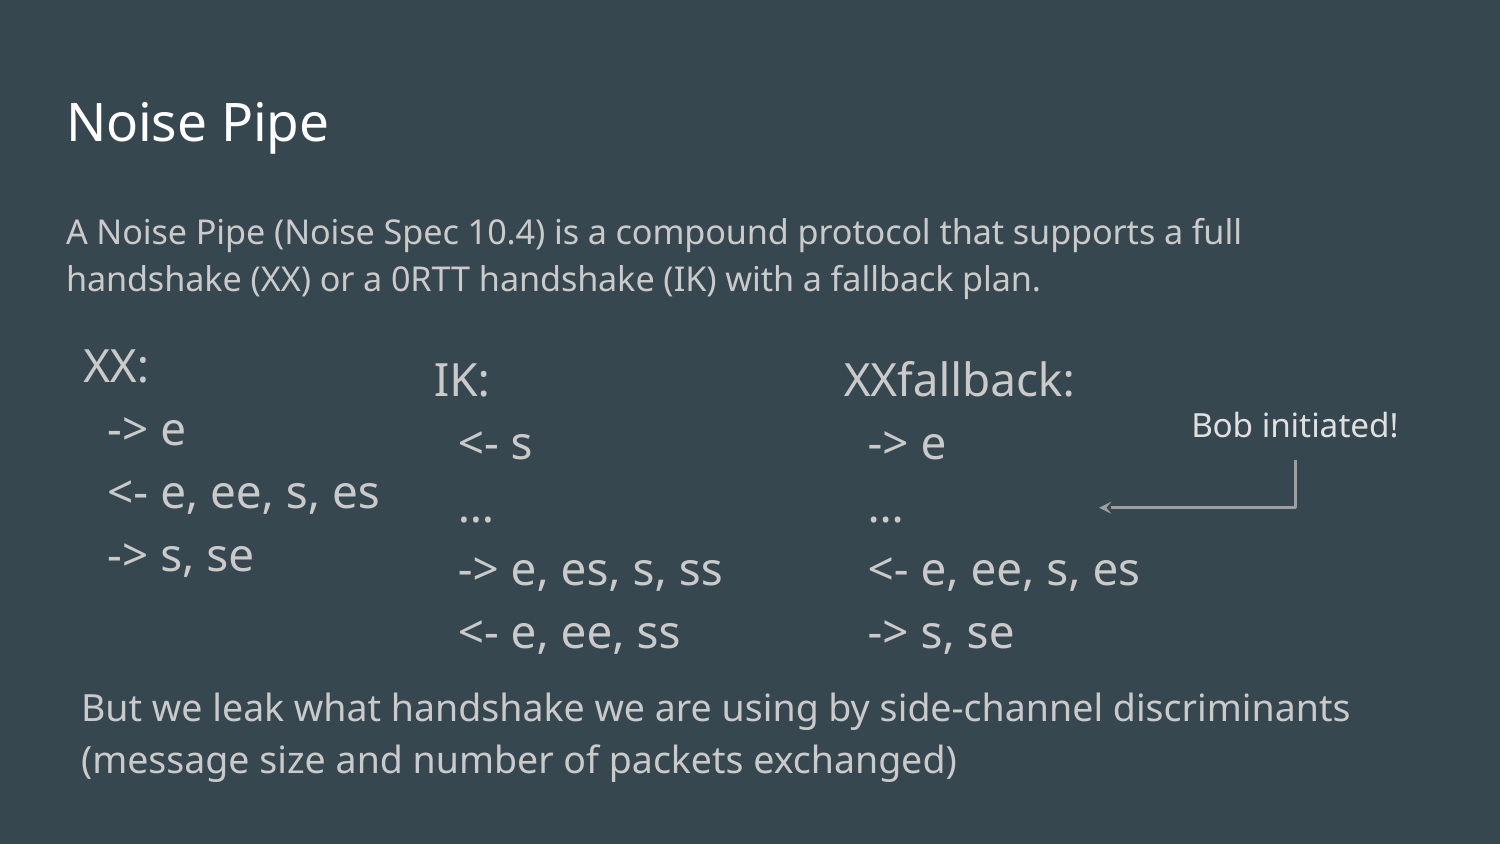

# Noise Pipe
A Noise Pipe (Noise Spec 10.4) is a compound protocol that supports a full handshake (XX) or a 0RTT handshake (IK) with a fallback plan.
XX:
 -> e
 <- e, ee, s, es
 -> s, se
IK:
 <- s
 …
 -> e, es, s, ss
 <- e, ee, ss
XXfallback:
 -> e
 …
 <- e, ee, s, es
 -> s, se
Bob initiated!
But we leak what handshake we are using by side-channel discriminants
(message size and number of packets exchanged)